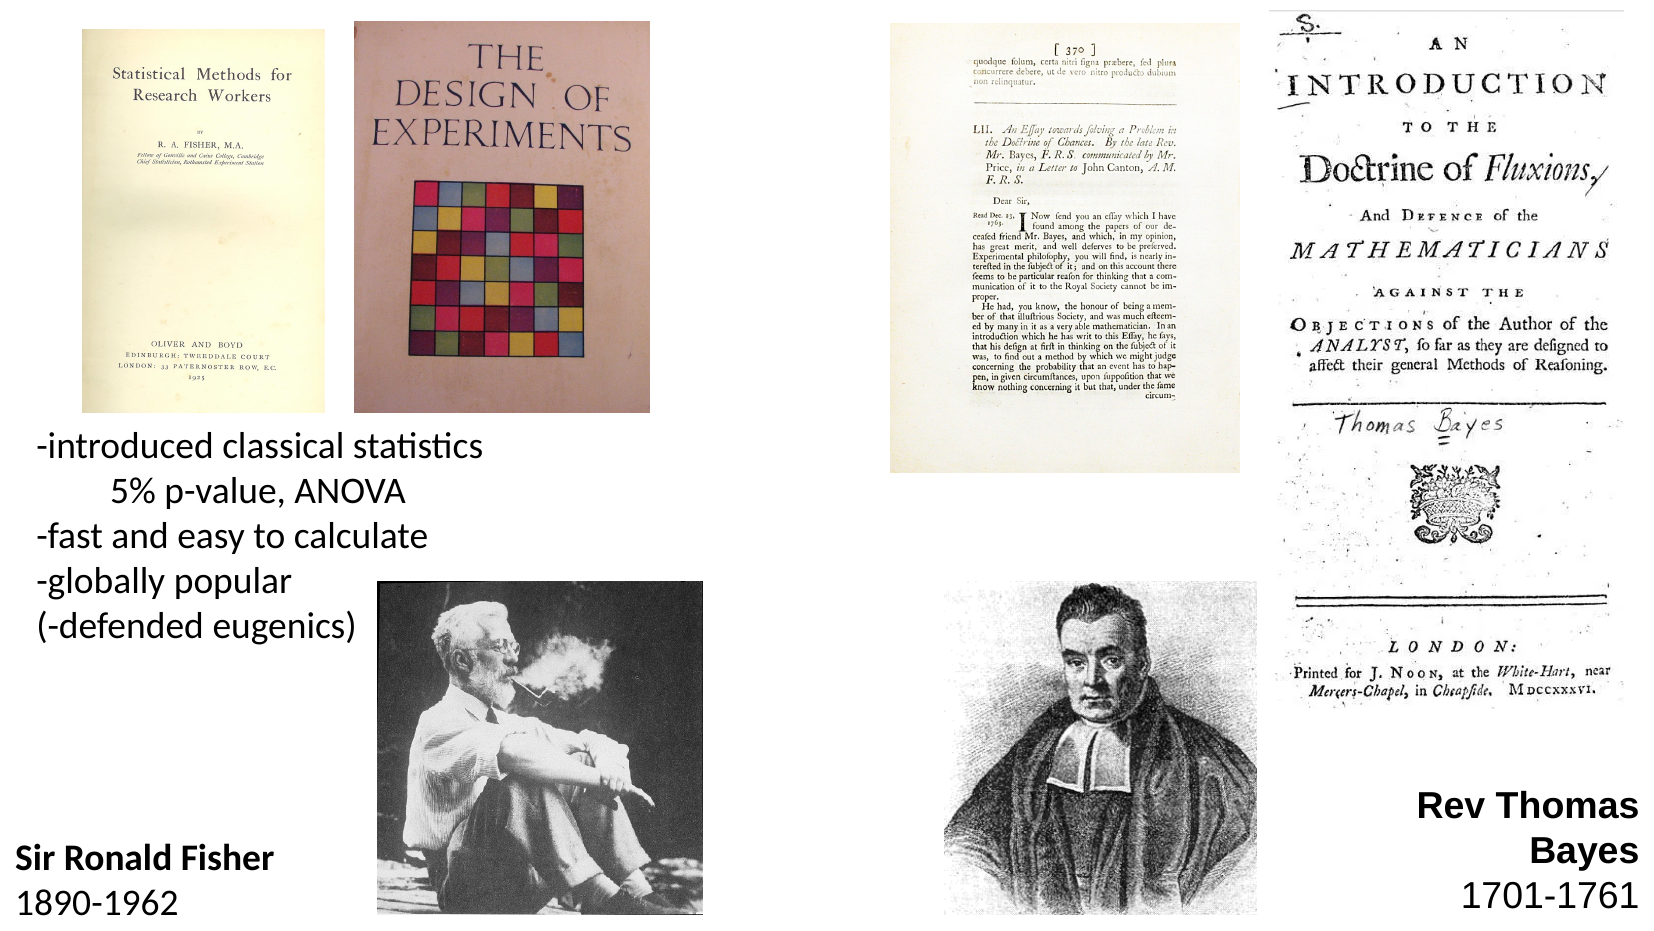

-introduced classical statistics
	5% p-value, ANOVA
-fast and easy to calculate
-globally popular
(-defended eugenics)
Rev Thomas Bayes
1701-1761
Sir Ronald Fisher
1890-1962